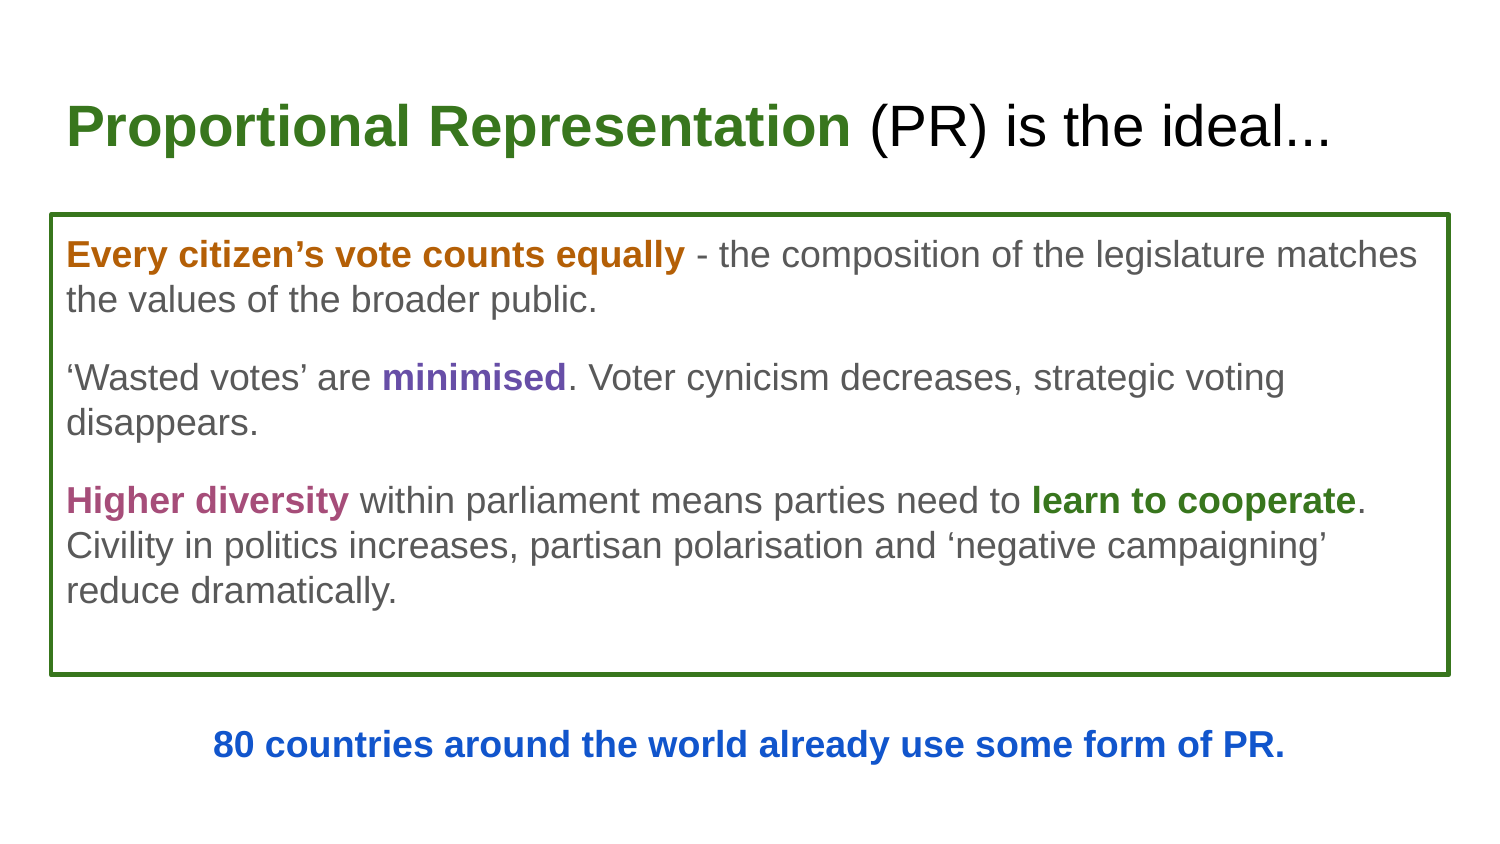

# Proportional Representation (PR) is the ideal...
Every citizen’s vote counts equally - the composition of the legislature matches the values of the broader public.
‘Wasted votes’ are minimised. Voter cynicism decreases, strategic voting disappears.
Higher diversity within parliament means parties need to learn to cooperate. Civility in politics increases, partisan polarisation and ‘negative campaigning’ reduce dramatically.
80 countries around the world already use some form of PR.